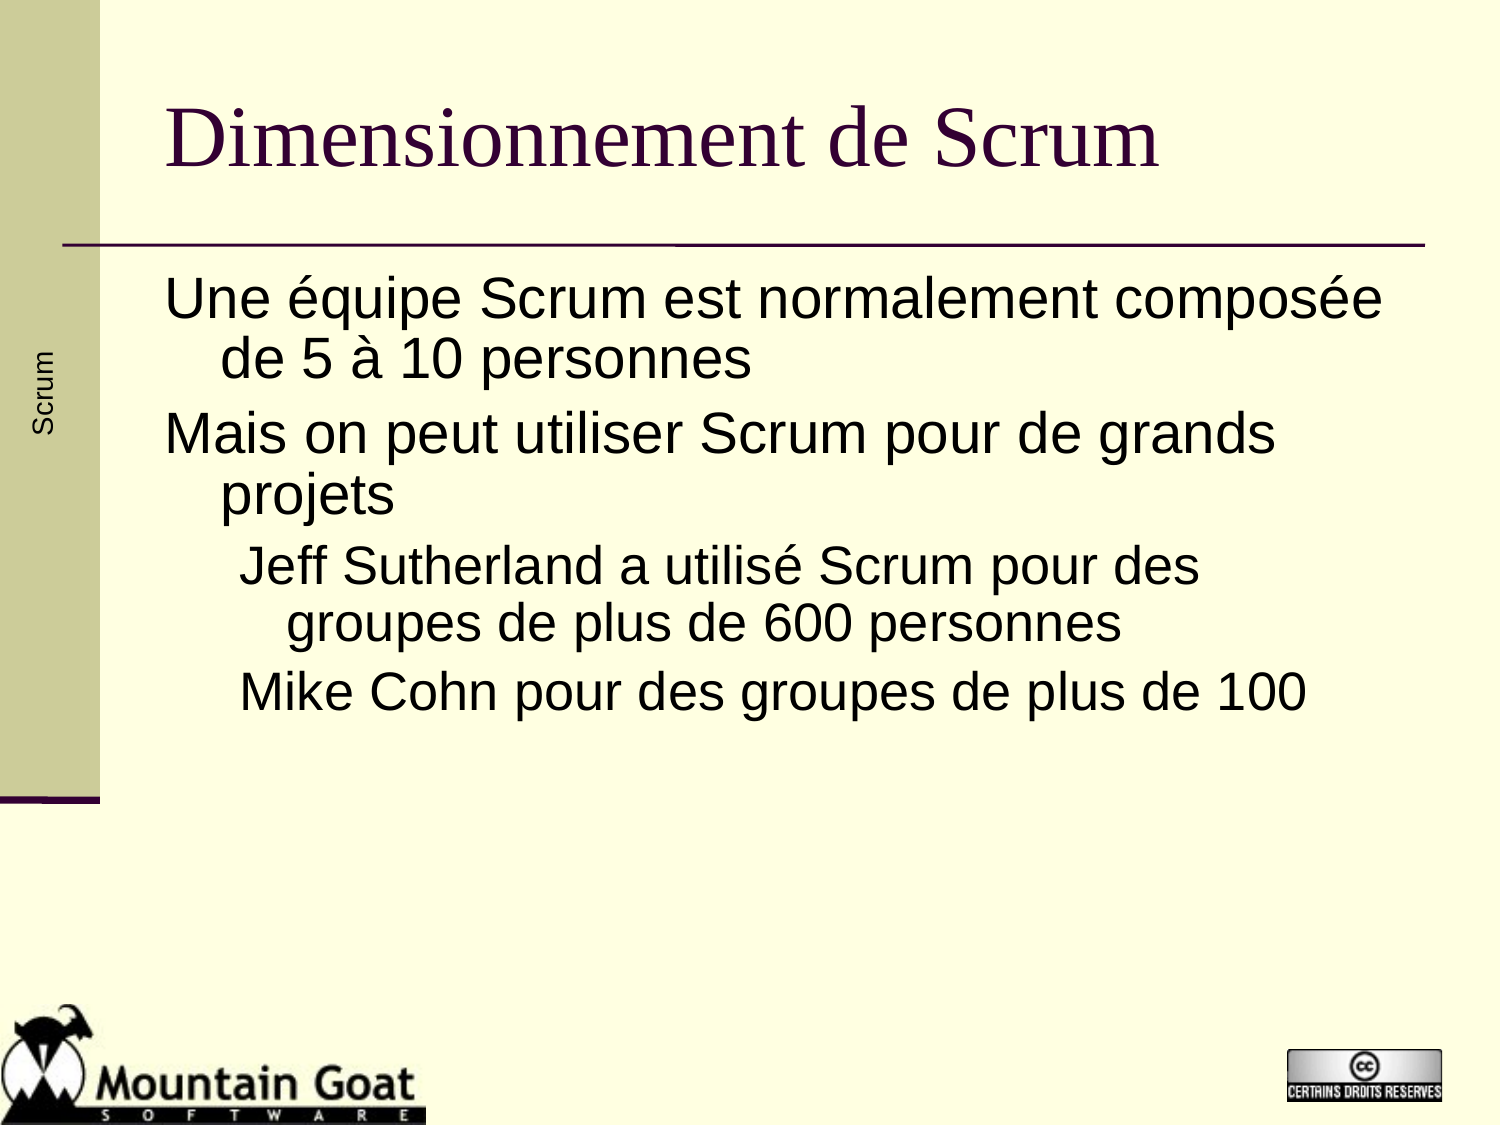

# Dimensionnement de Scrum
Une équipe Scrum est normalement composée de 5 à 10 personnes
Mais on peut utiliser Scrum pour de grands projets
Jeff Sutherland a utilisé Scrum pour des groupes de plus de 600 personnes
Mike Cohn pour des groupes de plus de 100
Scrum